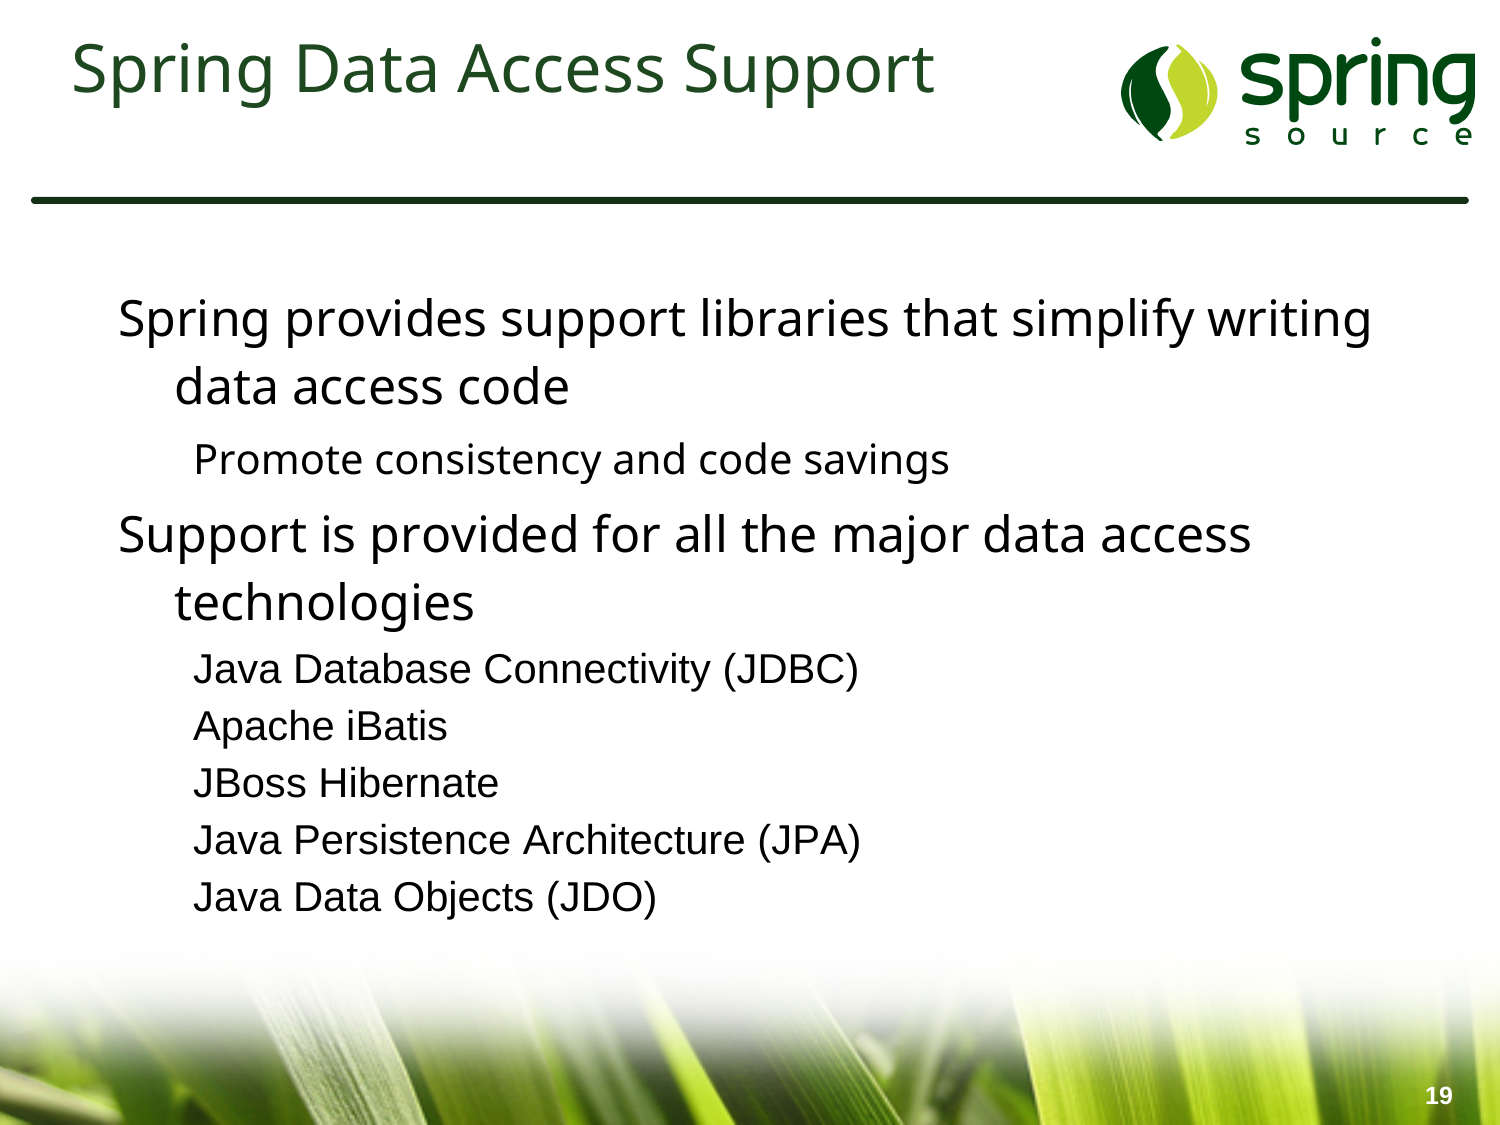

# Spring Data Access Support
Spring provides support libraries that simplify writing data access code
Promote consistency and code savings
Support is provided for all the major data access technologies
Java Database Connectivity (JDBC)
Apache iBatis
JBoss Hibernate
Java Persistence Architecture (JPA)
Java Data Objects (JDO)